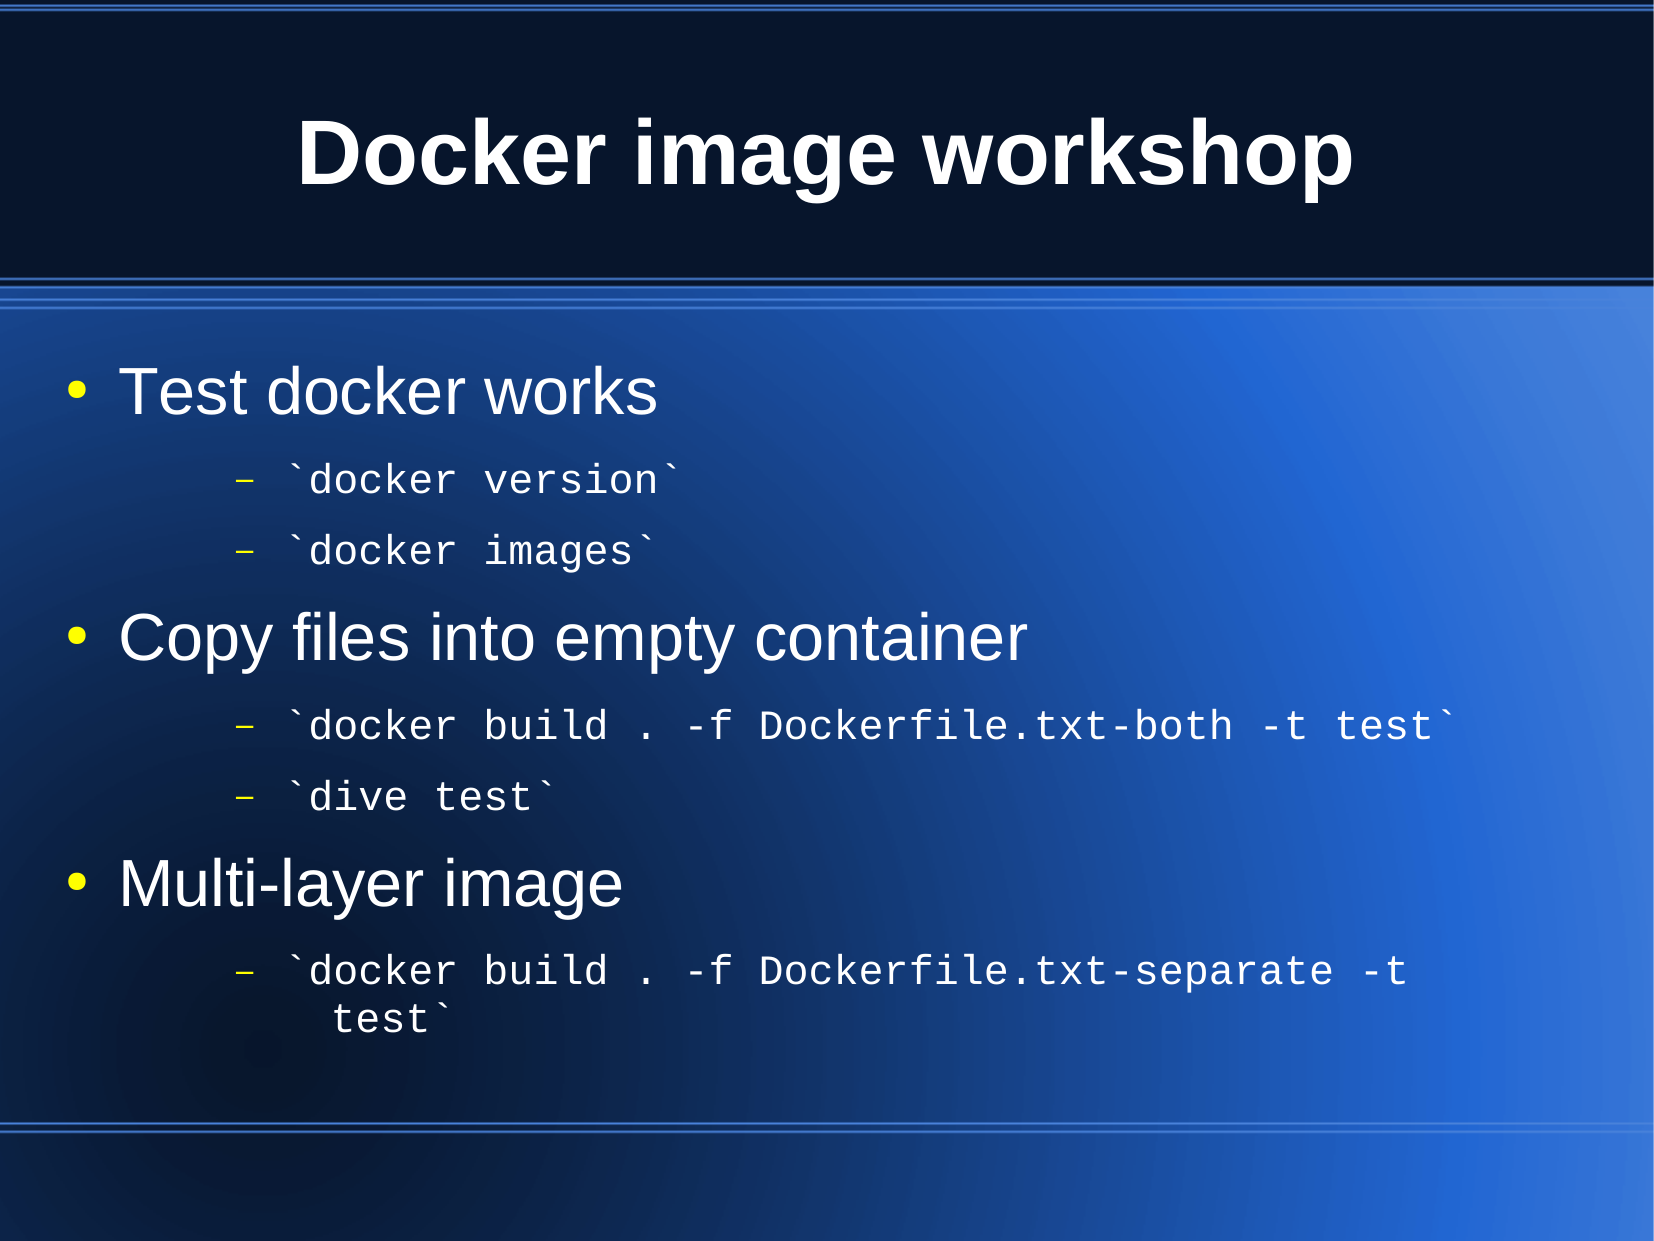

# Docker image workshop
Test docker works
`docker version`
`docker images`
Copy files into empty container
`docker build . -f Dockerfile.txt-both -t test`
`dive test`
Multi-layer image
`docker build . -f Dockerfile.txt-separate -t test`